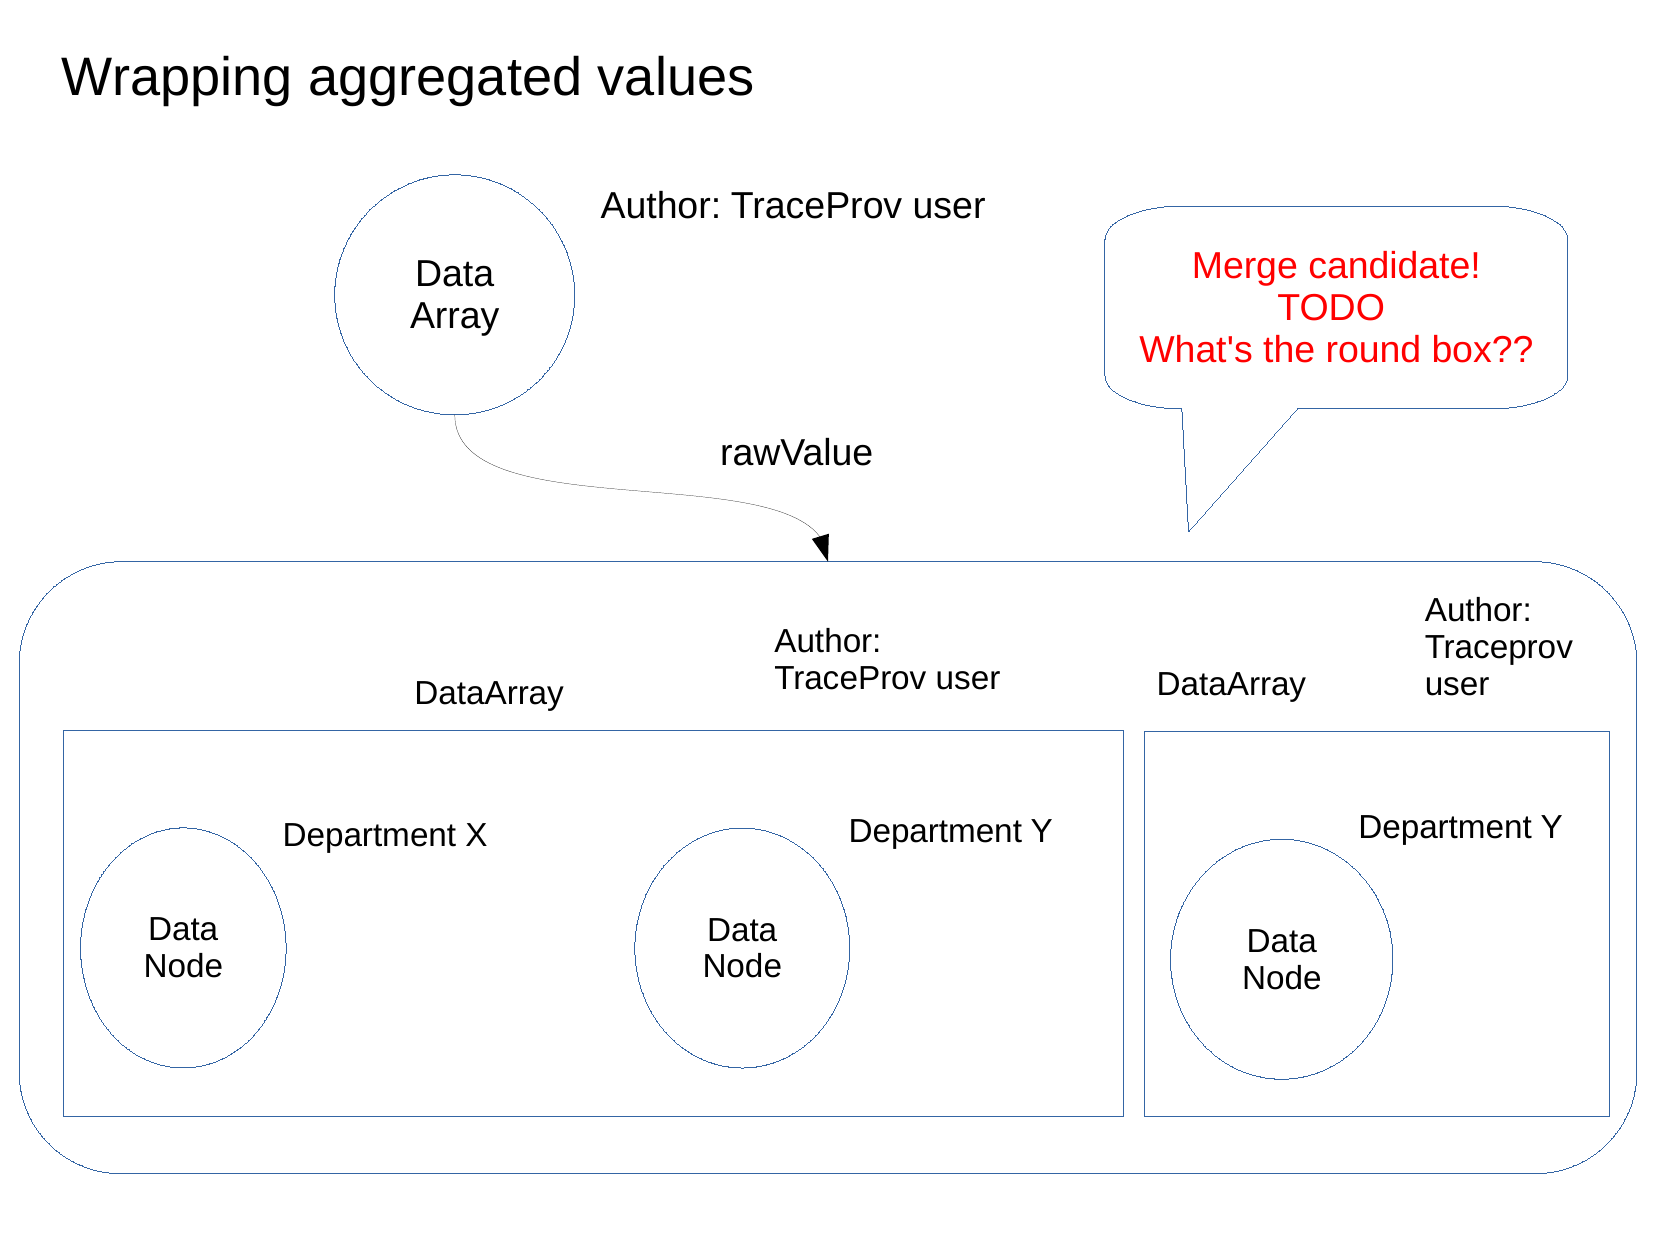

Wrapping aggregated values
Data
Array
Author: TraceProv user
Merge candidate!
TODO
What's the round box??
rawValue
Author: Traceprov user
Author:
TraceProv user
DataArray
DataArray
Department Y
Department Y
Department X
Data
Node
Data
Node
Data
Node